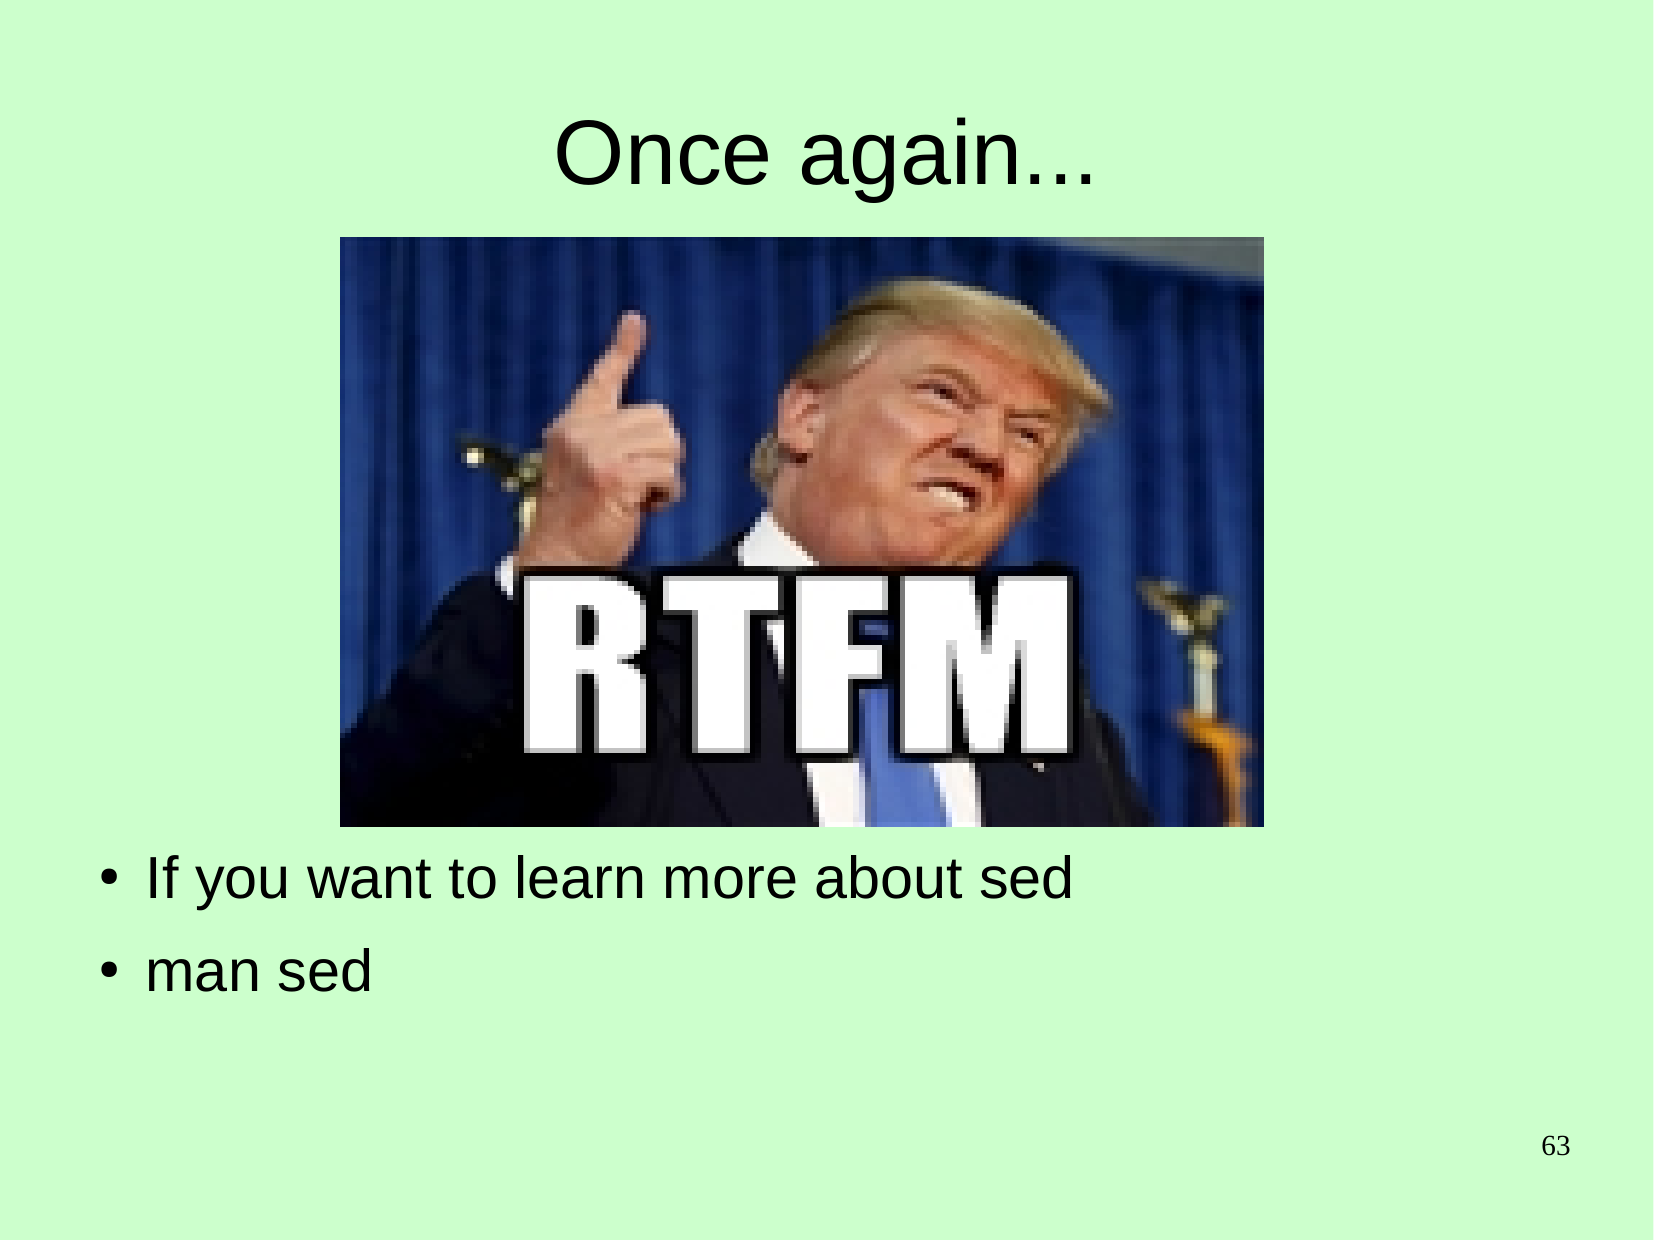

# Once again...
If you want to learn more about sed
man sed
63